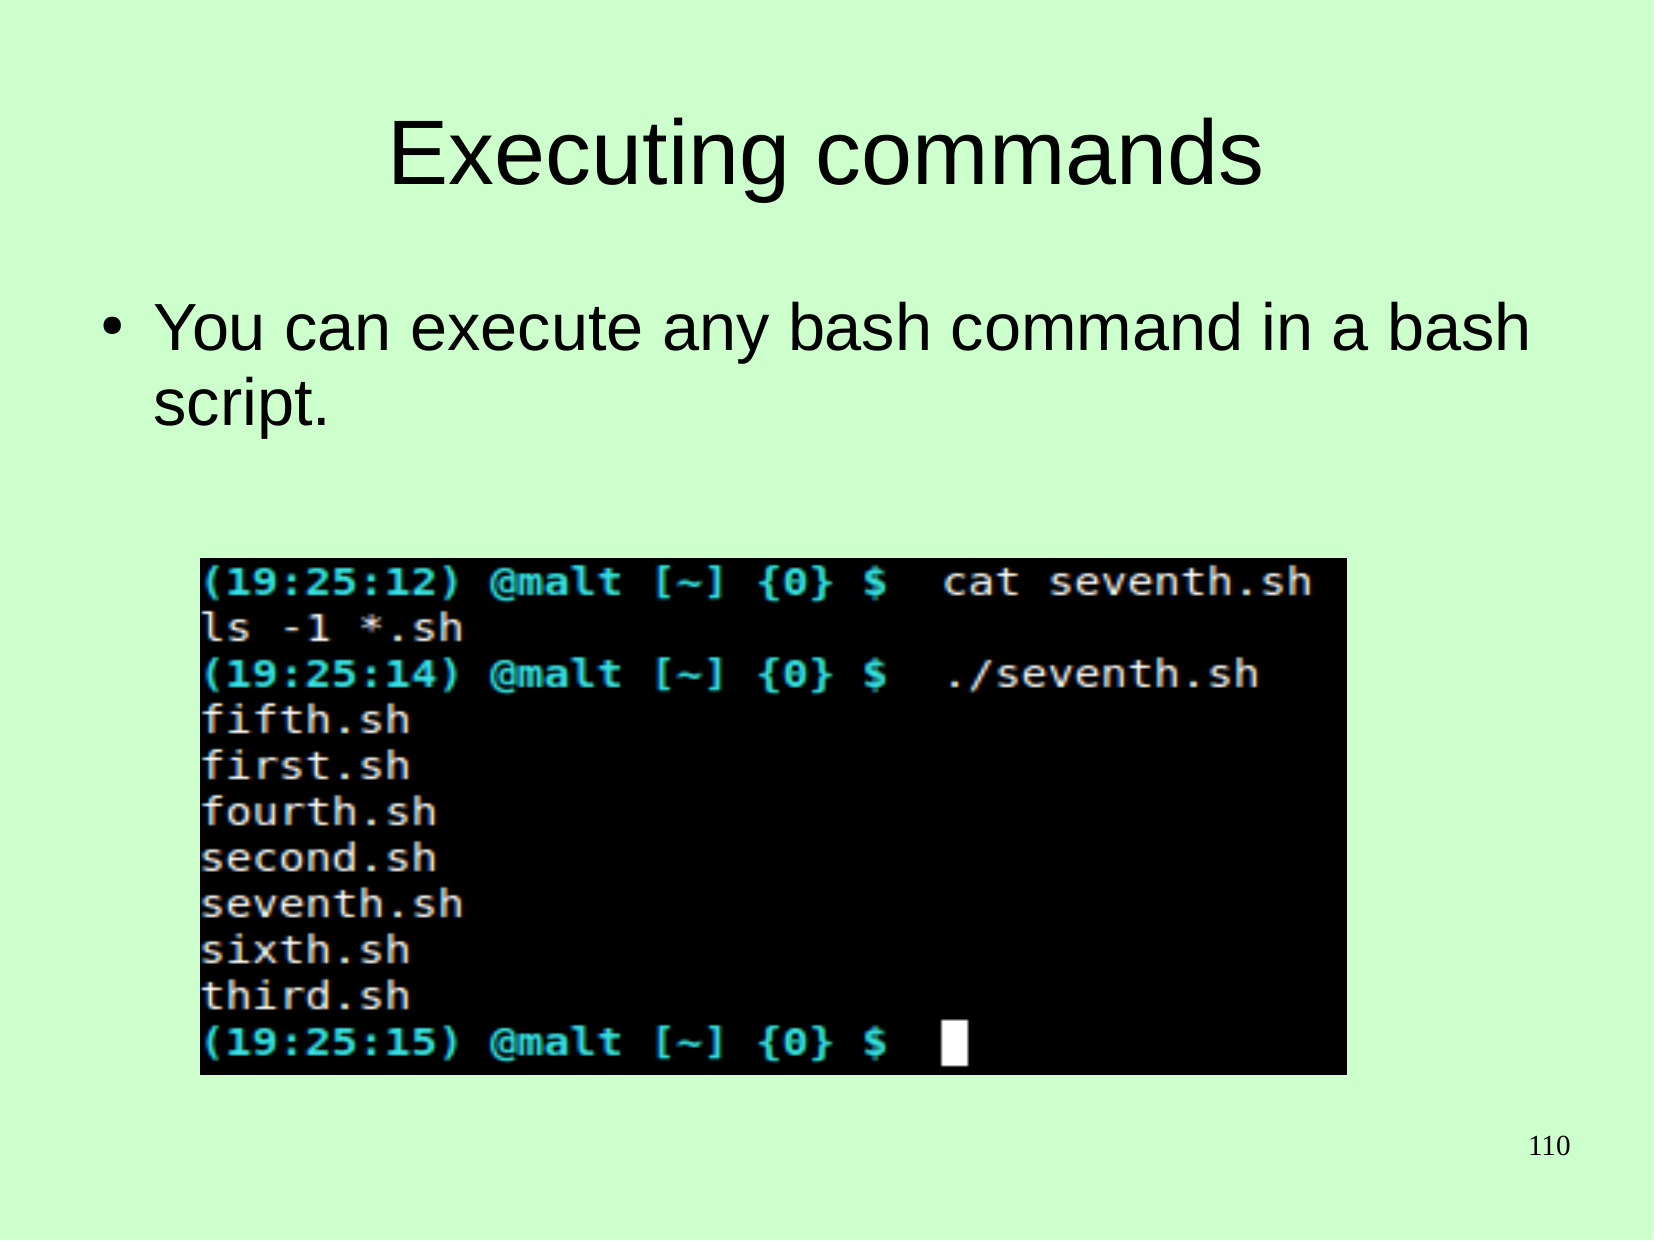

# Executing commands
You can execute any bash command in a bash script.
110